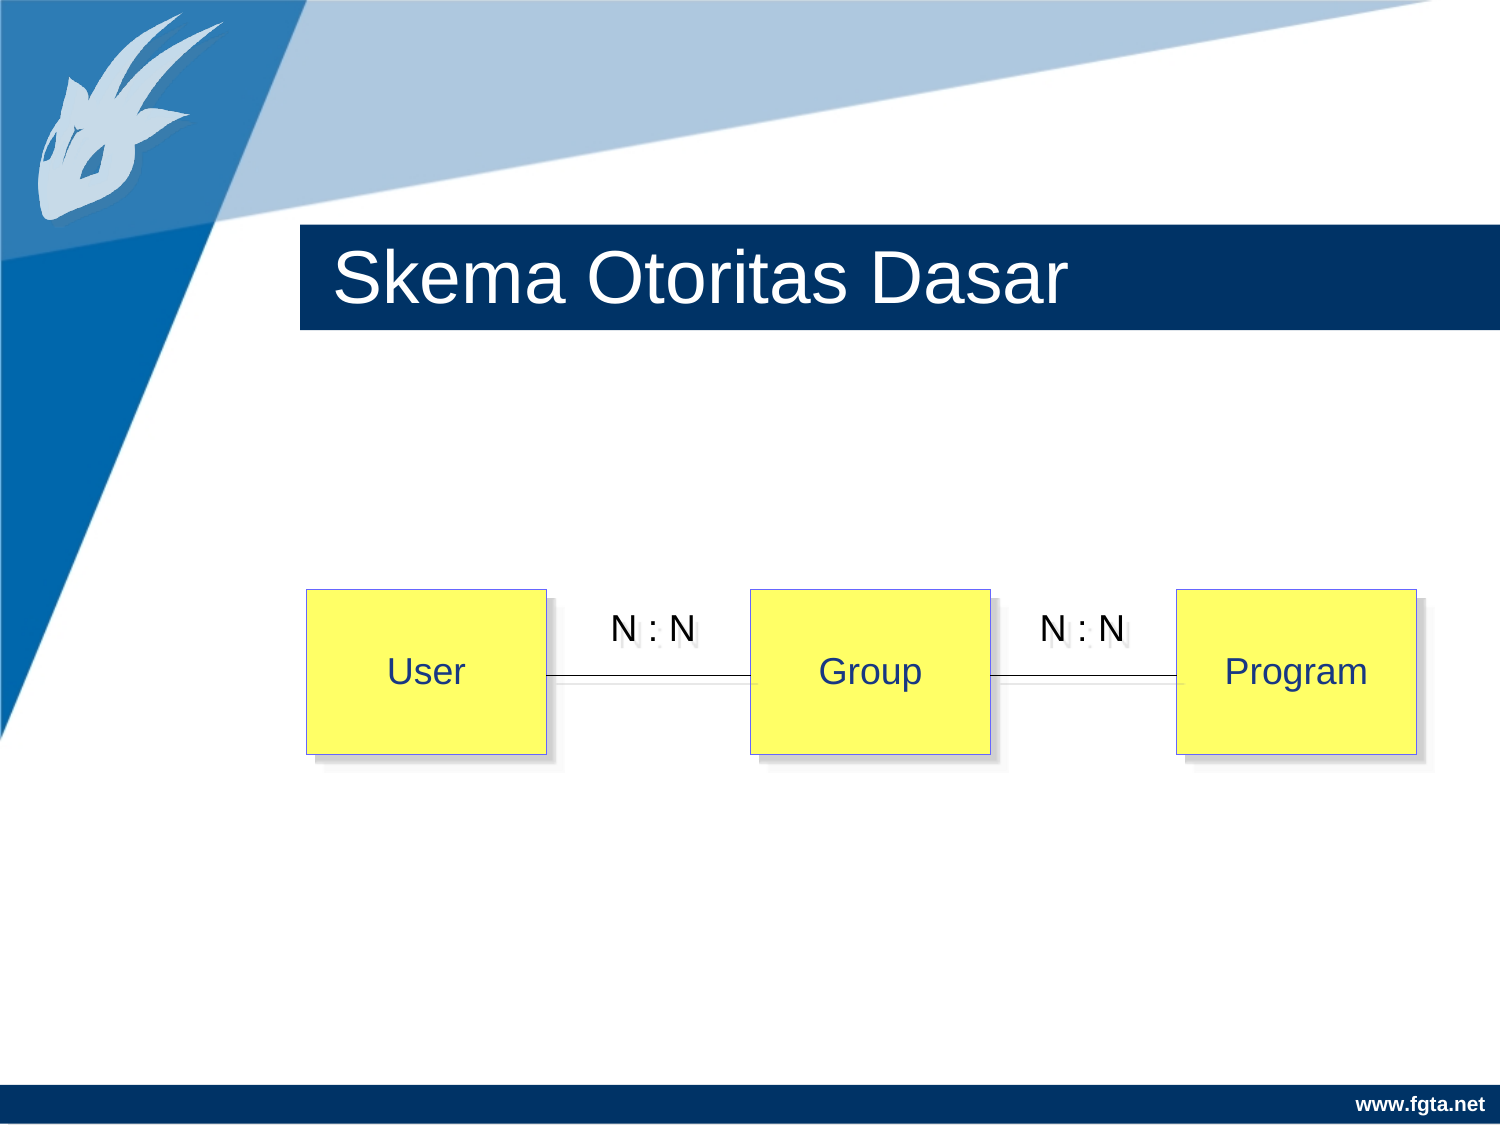

# Skema Otoritas Dasar
User
Group
Program
N : N
N : N